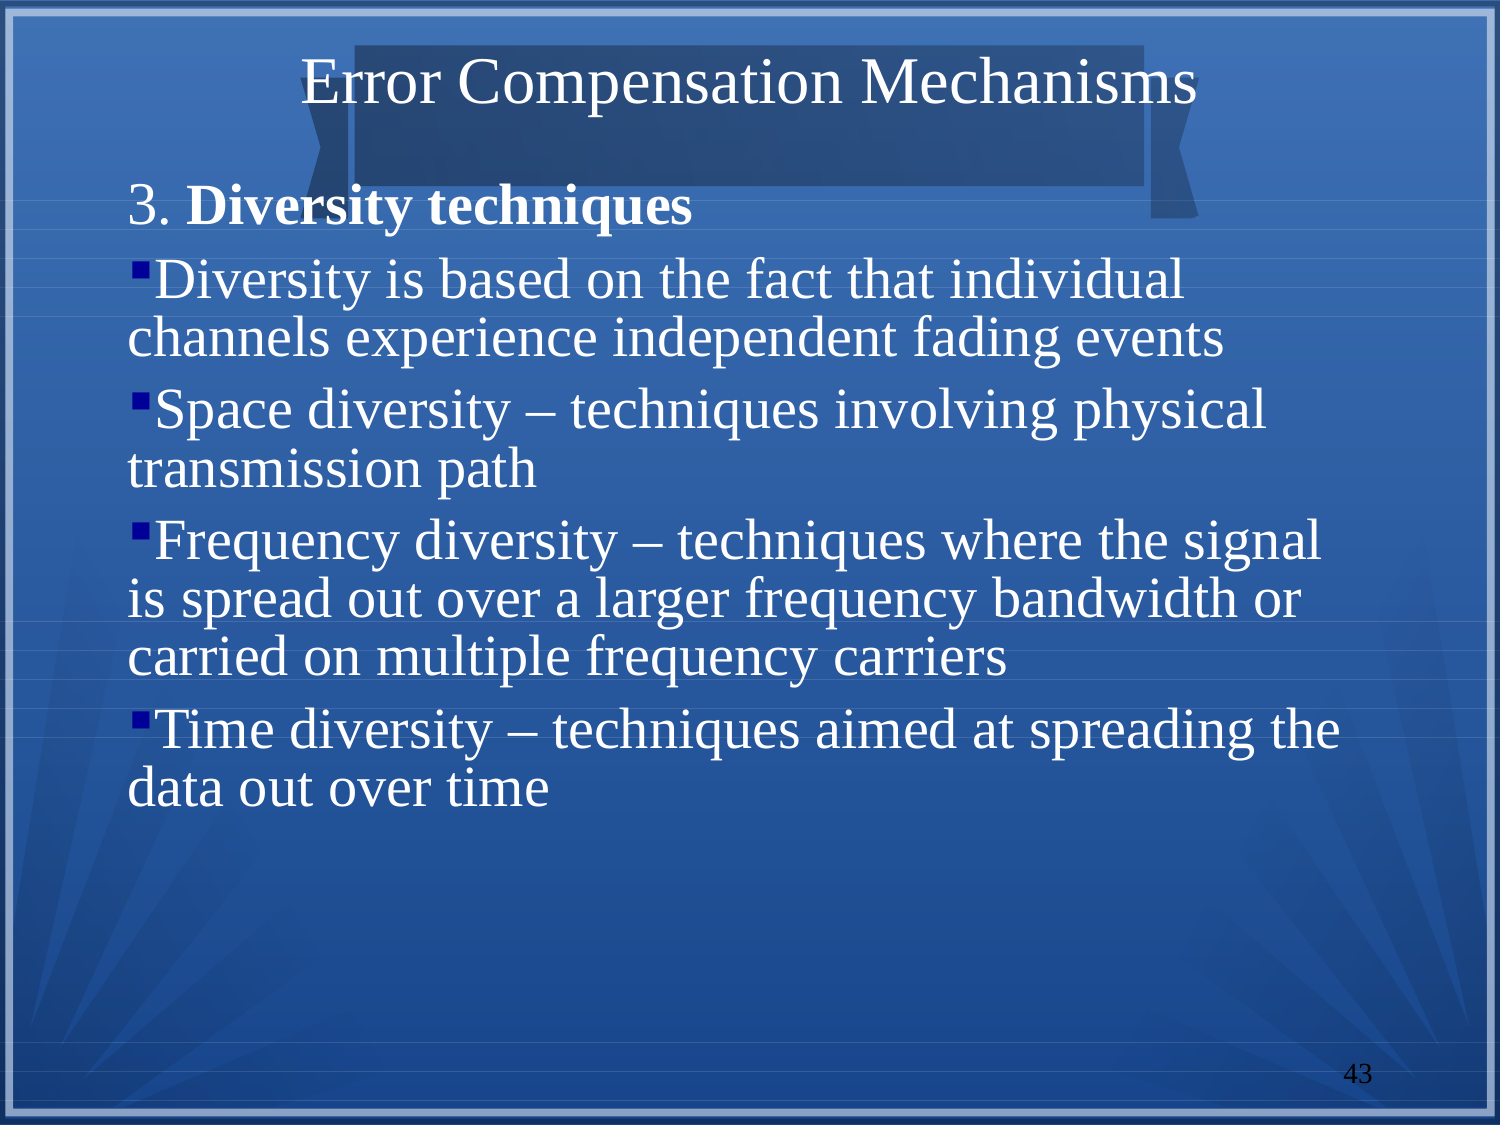

# Error Compensation Mechanisms
3. Diversity techniques
Diversity is based on the fact that individual channels experience independent fading events
Space diversity – techniques involving physical transmission path
Frequency diversity – techniques where the signal is spread out over a larger frequency bandwidth or carried on multiple frequency carriers
Time diversity – techniques aimed at spreading the data out over time